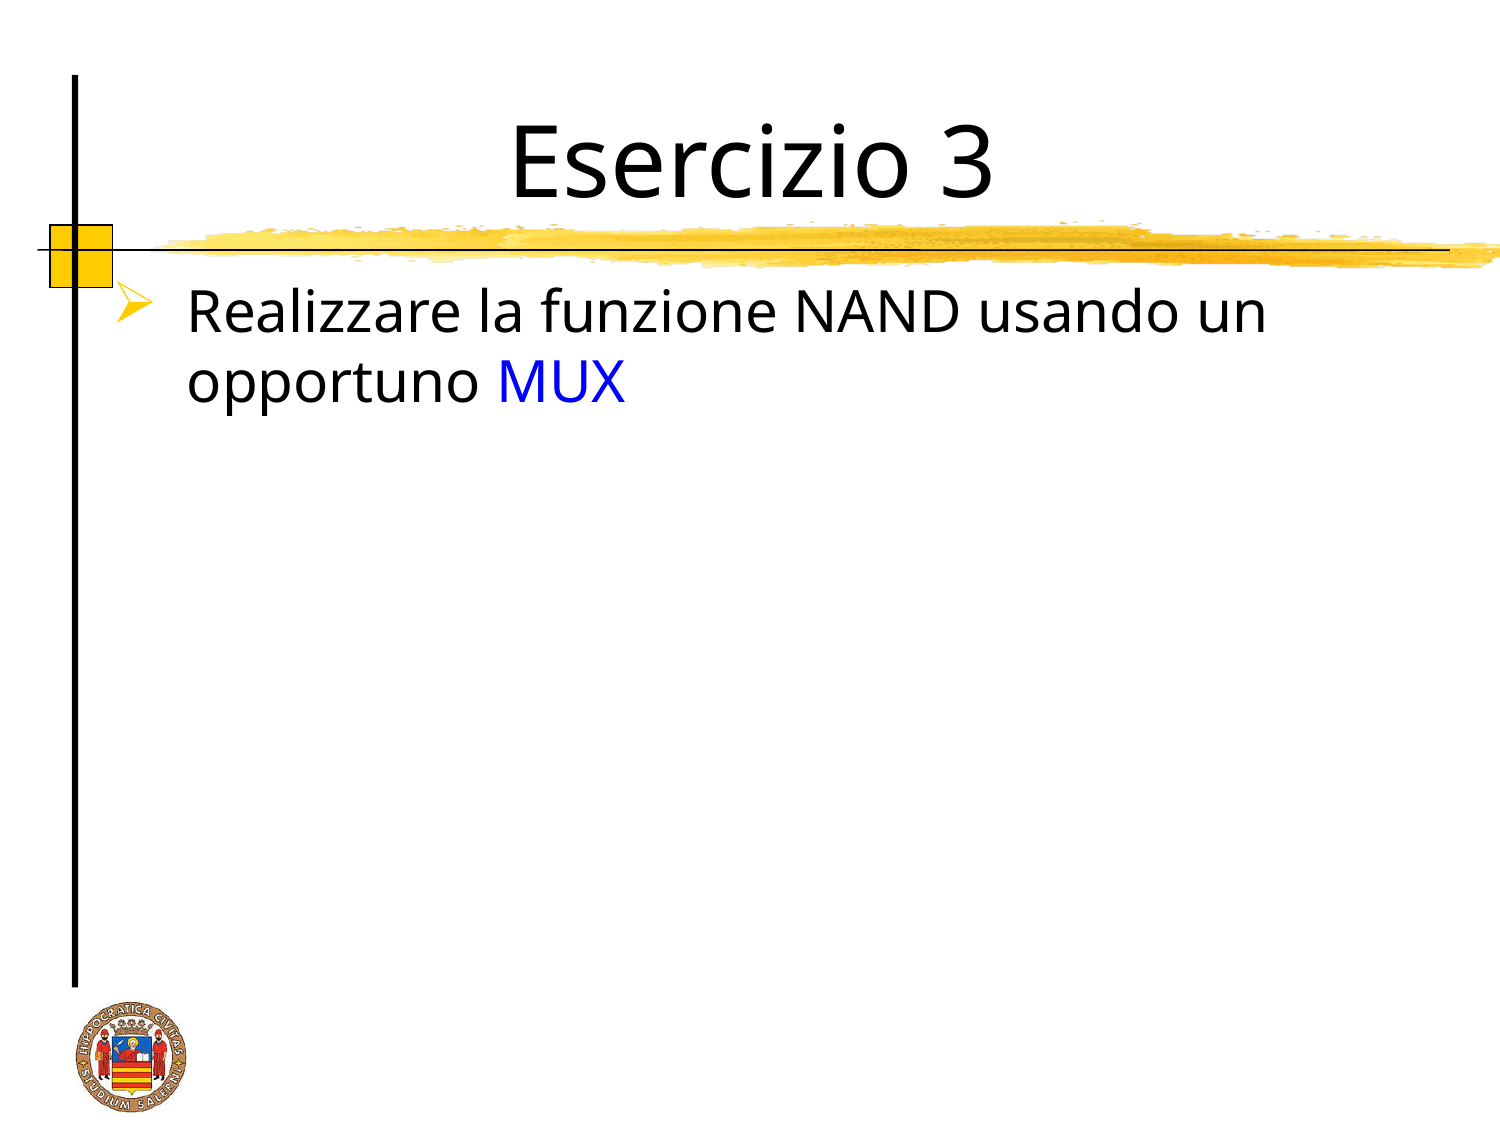

# Esercizio 3
Realizzare la funzione NAND usando un opportuno MUX